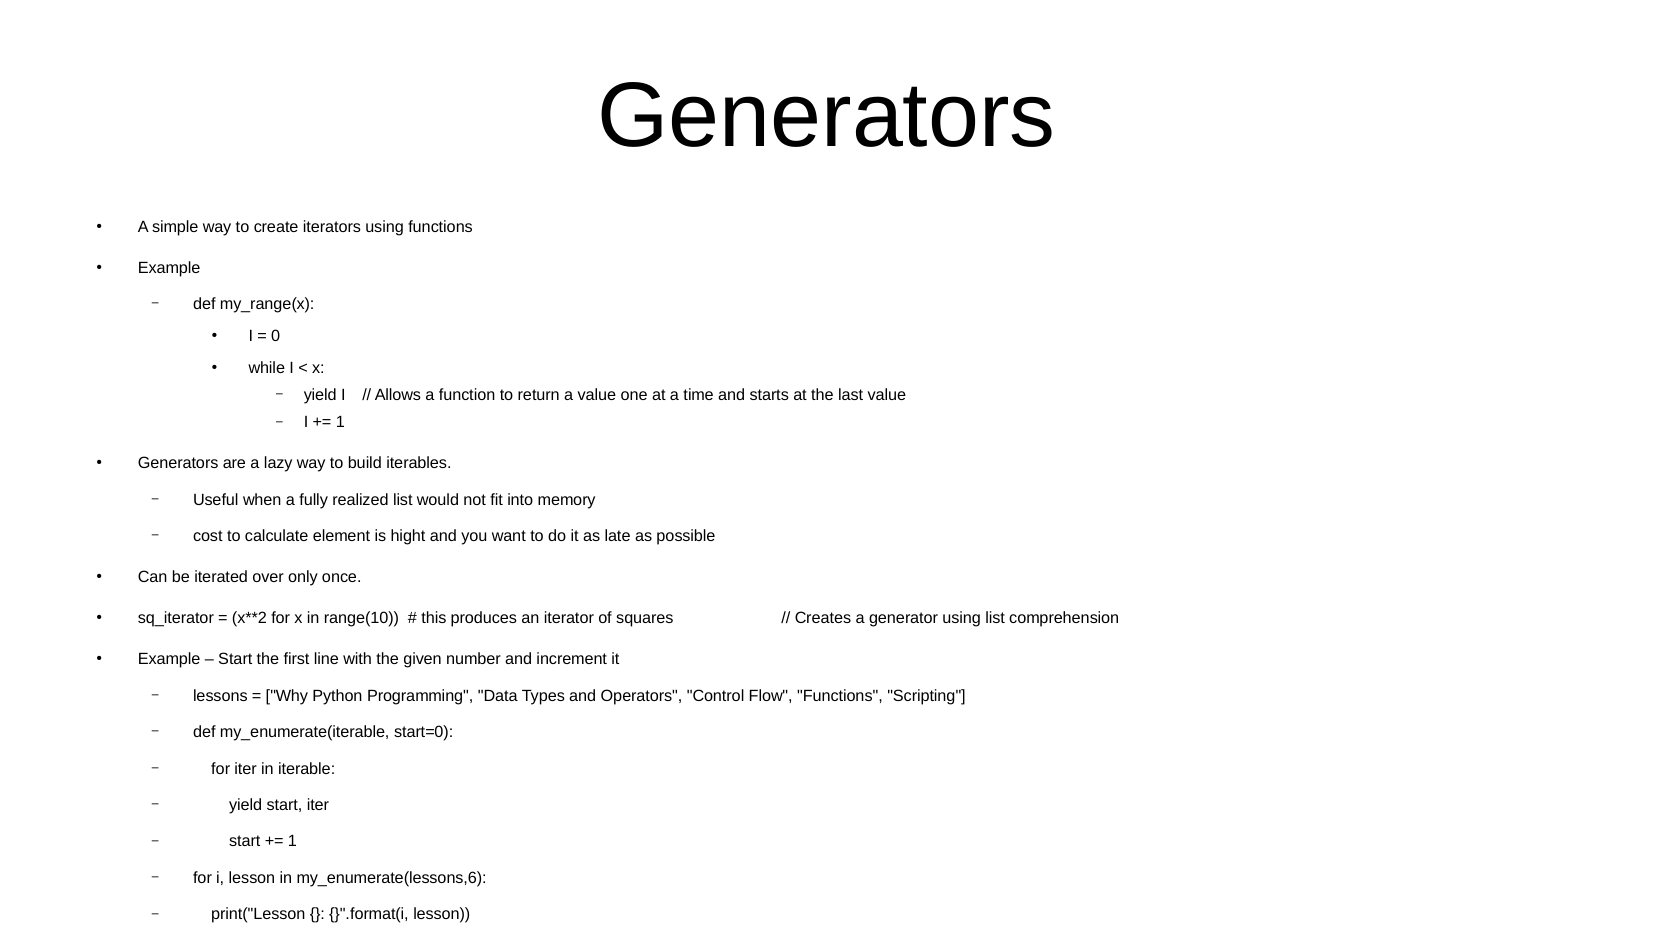

# Generators
A simple way to create iterators using functions
Example
def my_range(x):
I = 0
while I < x:
yield I 				// Allows a function to return a value one at a time and starts at the last value
I += 1
Generators are a lazy way to build iterables.
Useful when a fully realized list would not fit into memory
cost to calculate element is hight and you want to do it as late as possible
Can be iterated over only once.
sq_iterator = (x**2 for x in range(10)) # this produces an iterator of squares		// Creates a generator using list comprehension
Example – Start the first line with the given number and increment it
lessons = ["Why Python Programming", "Data Types and Operators", "Control Flow", "Functions", "Scripting"]
def my_enumerate(iterable, start=0):
 for iter in iterable:
 yield start, iter
 start += 1
for i, lesson in my_enumerate(lessons,6):
 print("Lesson {}: {}".format(i, lesson))